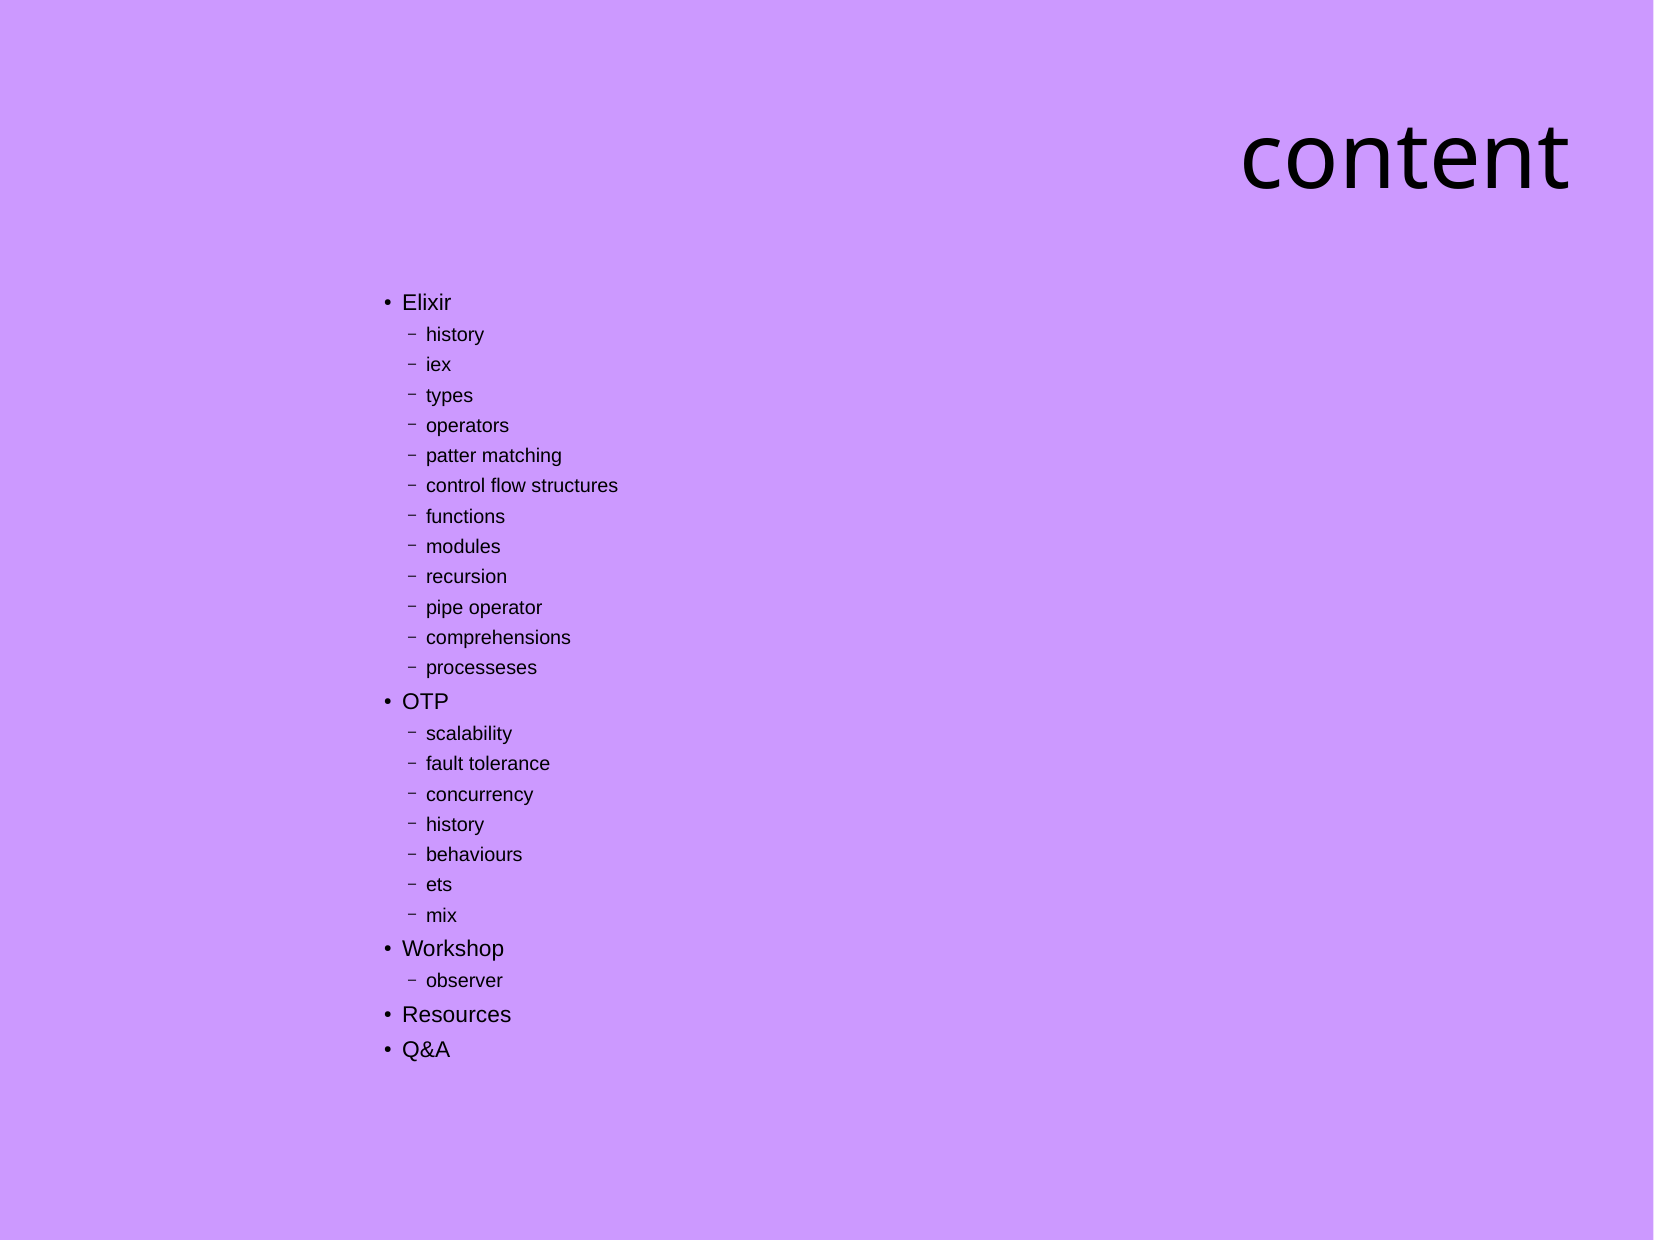

# content
Elixir
history
iex
types
operators
patter matching
control flow structures
functions
modules
recursion
pipe operator
comprehensions
processeses
OTP
scalability
fault tolerance
concurrency
history
behaviours
ets
mix
Workshop
observer
Resources
Q&A